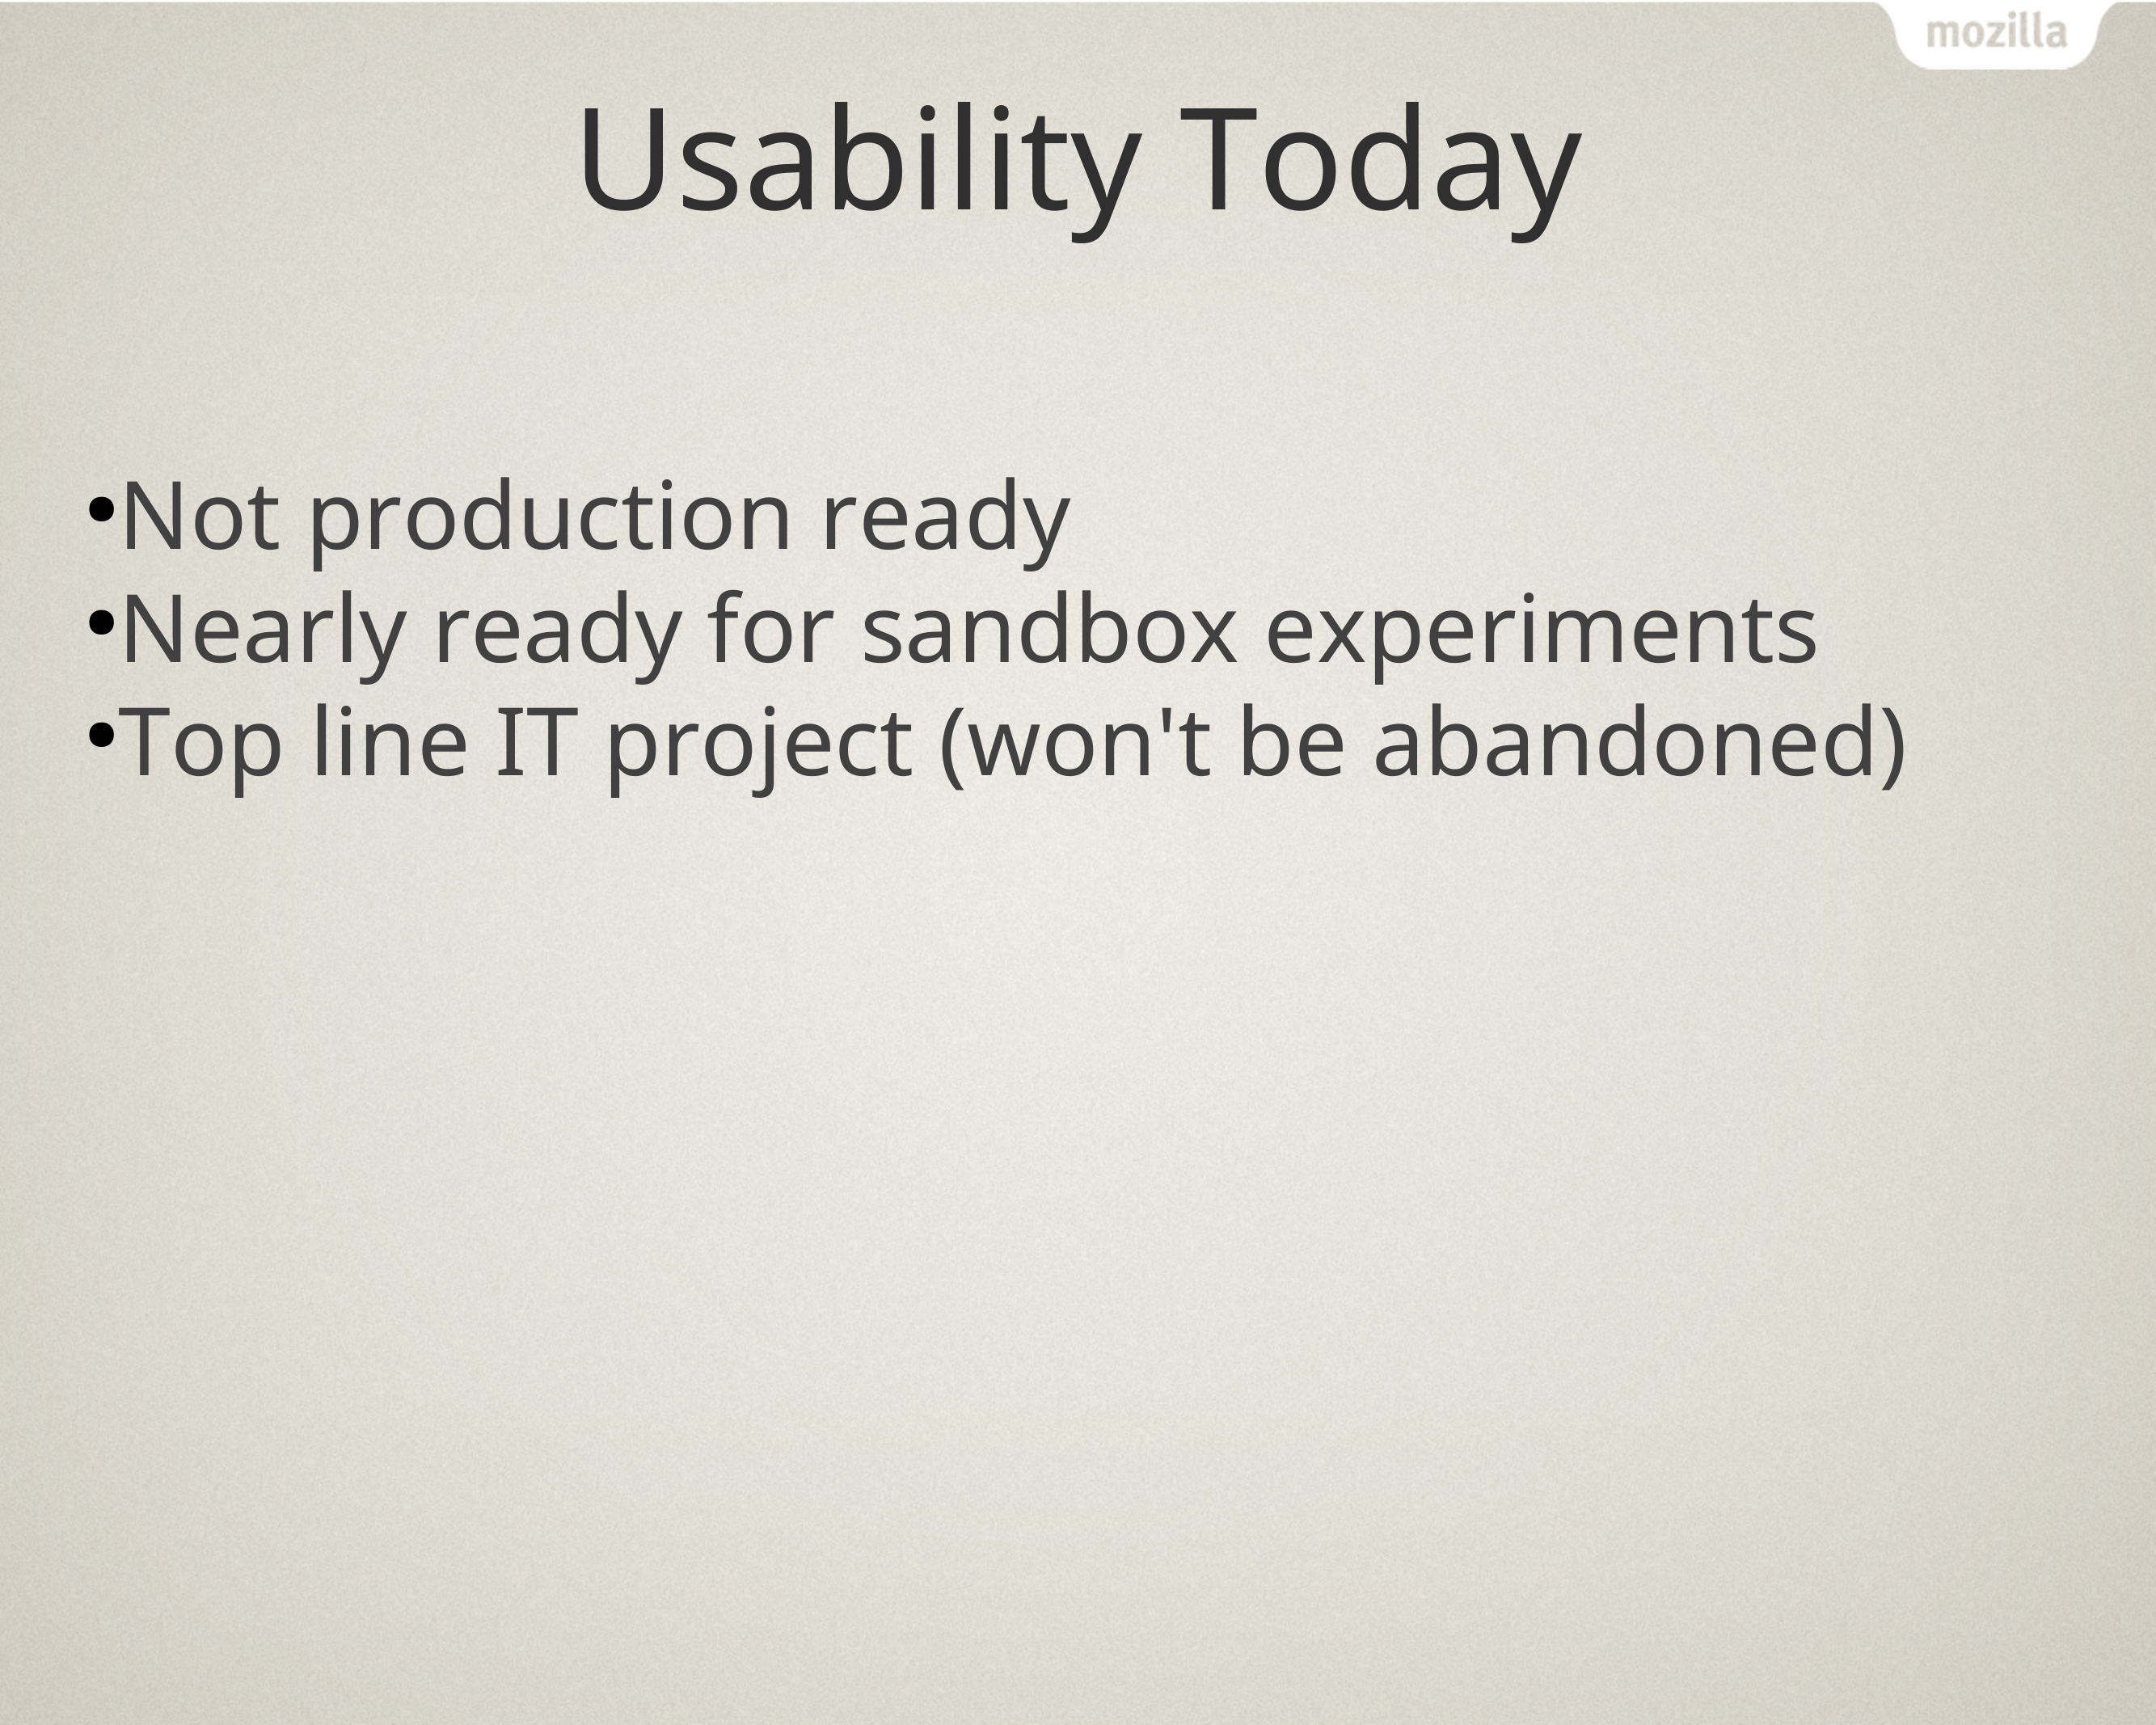

# Usability Today
Not production ready
Nearly ready for sandbox experiments
Top line IT project (won't be abandoned)